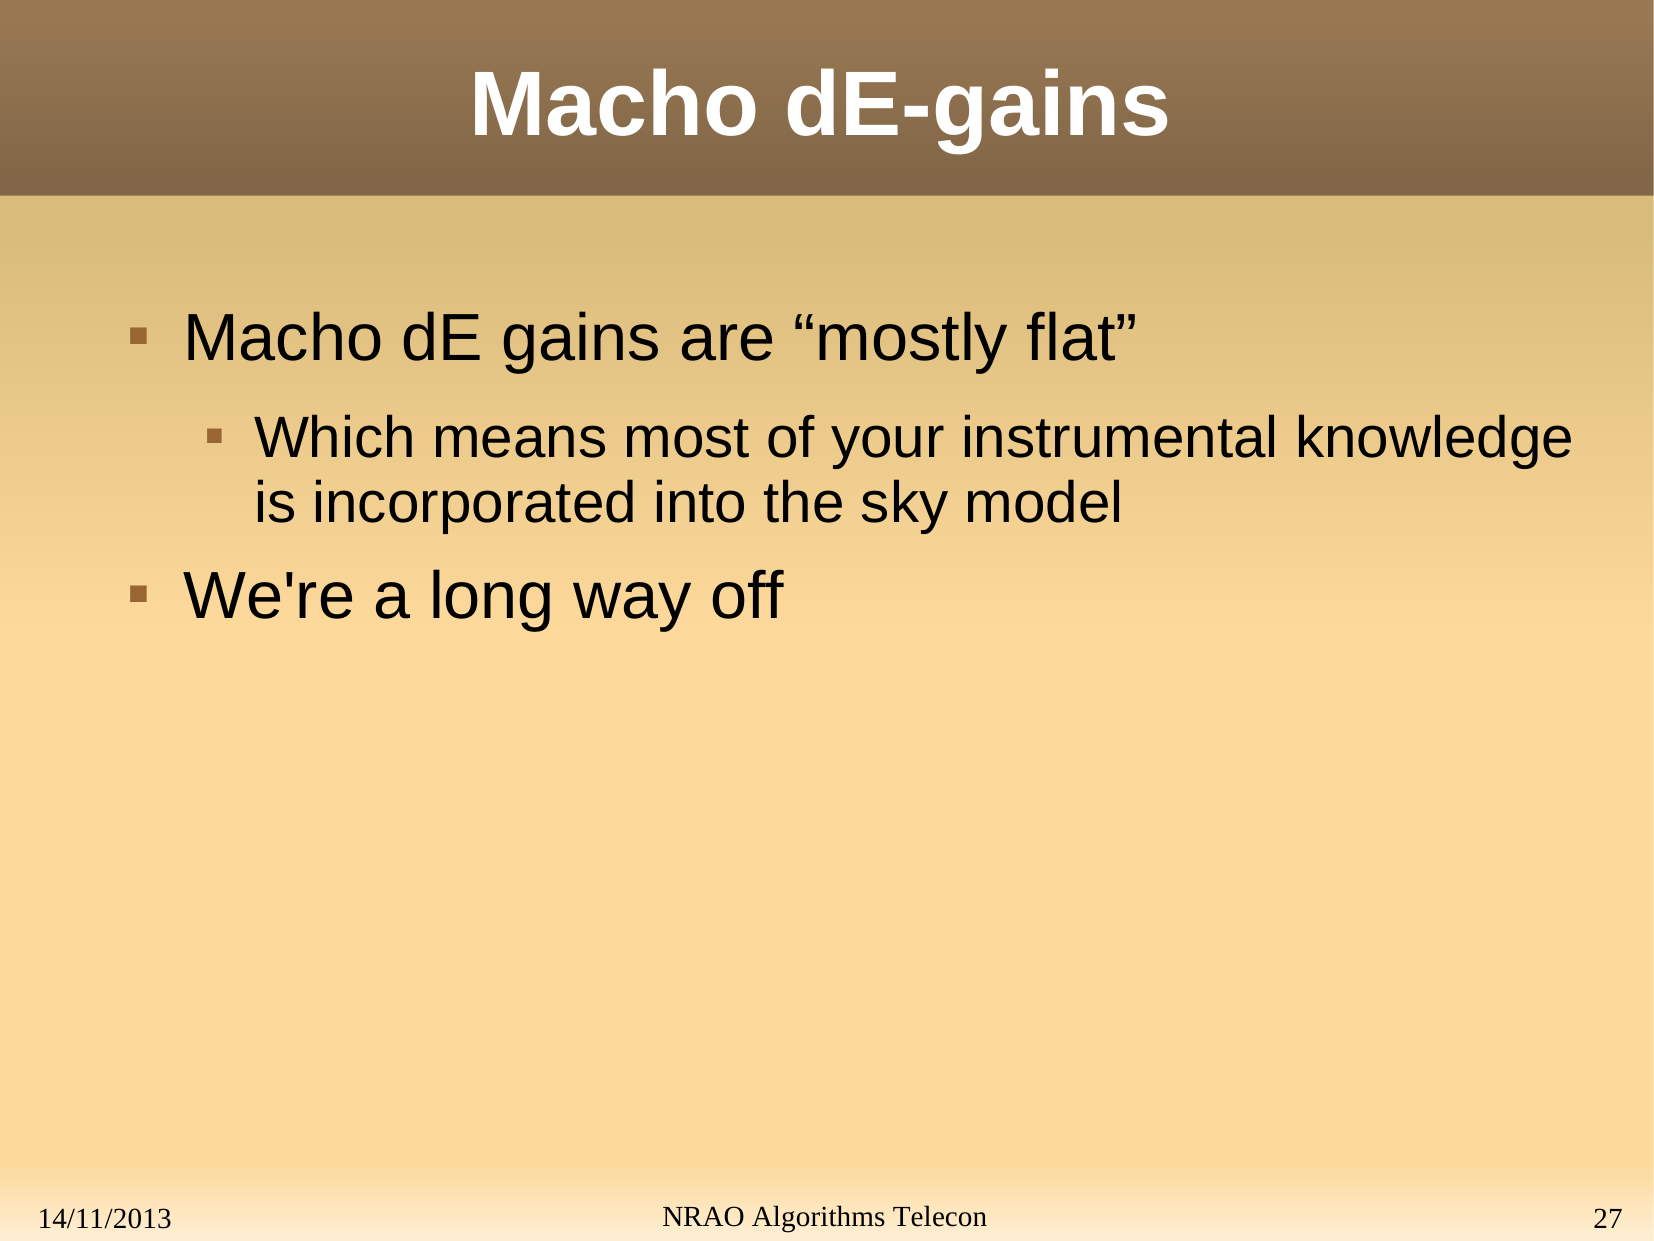

# Macho dE-gains
Macho dE gains are “mostly flat”
Which means most of your instrumental knowledge is incorporated into the sky model
We're a long way off
NRAO Algorithms Telecon
14/11/2013
27